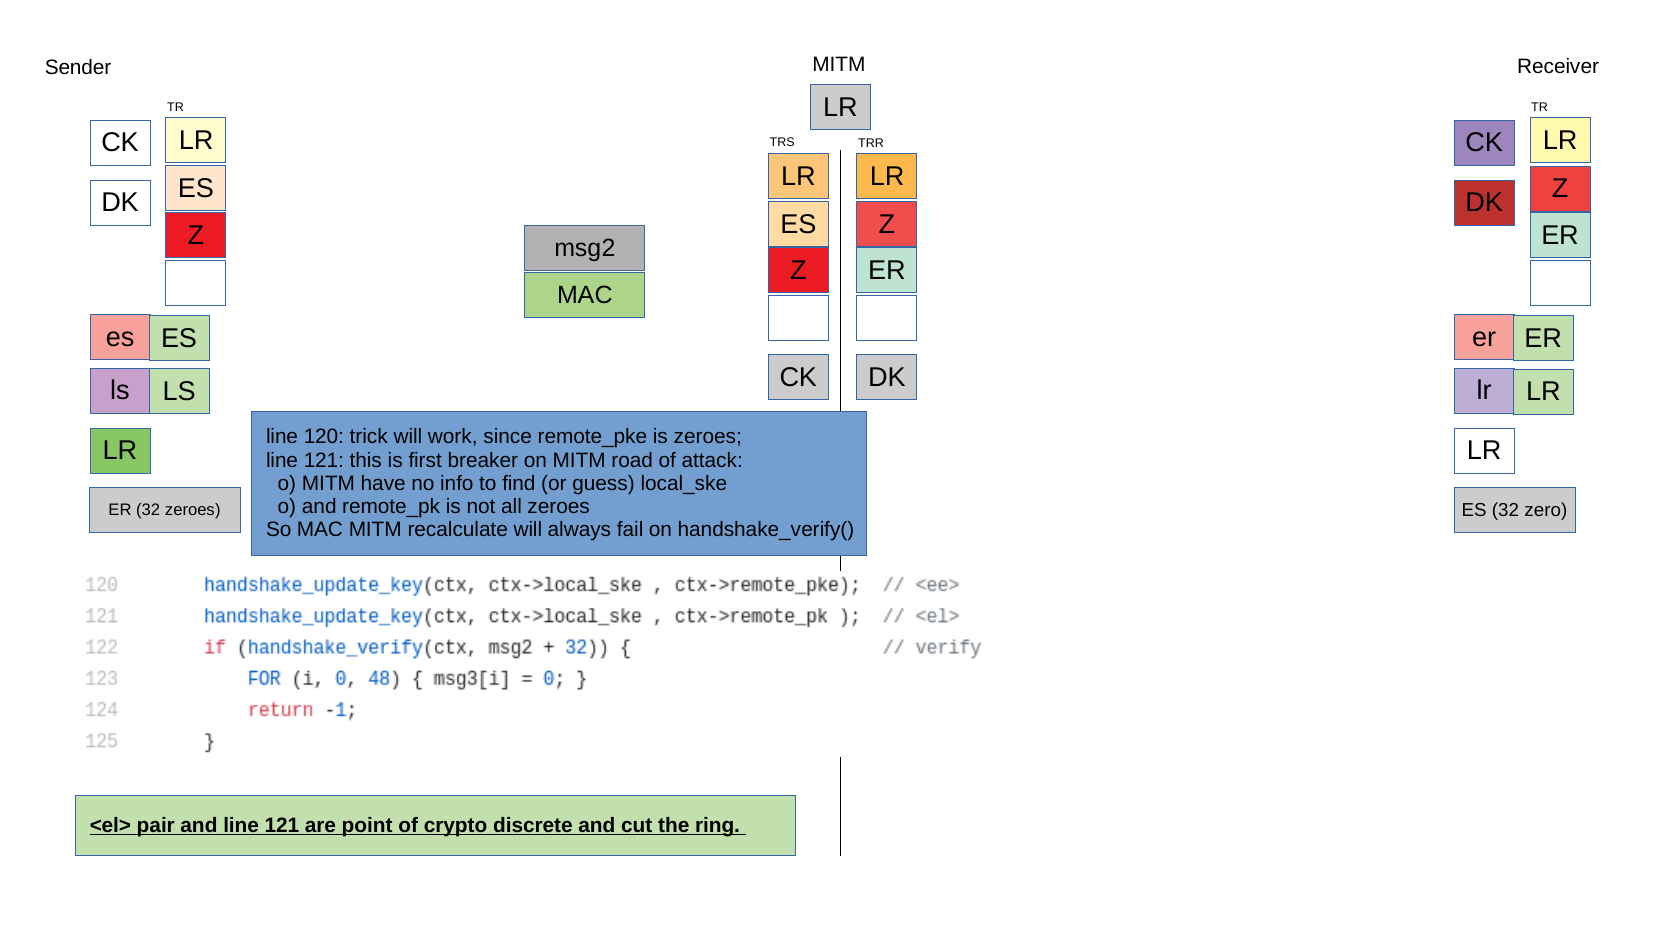

MITM
Receiver
Sender
LR
TR
TR
LR
LR
CK
CK
CK
CK
TRS
TRR
LR
LR
ES
Z
DK
DK
DK
DK
ES
Z
Z
ER
msg2
Z
ER
MAC
CK
es
CK
er
ES
ER
CK
DK
CK
ls
CK
lr
LS
LR
line 120: trick will work, since remote_pke is zeroes;
line 121: this is first breaker on MITM road of attack:
 o) MITM have no info to find (or guess) local_ske
 o) and remote_pk is not all zeroes
So MAC MITM recalculate will always fail on handshake_verify()
LR
LR
ER (32 zeroes)
ES (32 zero)
<el> pair and line 121 are point of crypto discrete and cut the ring.